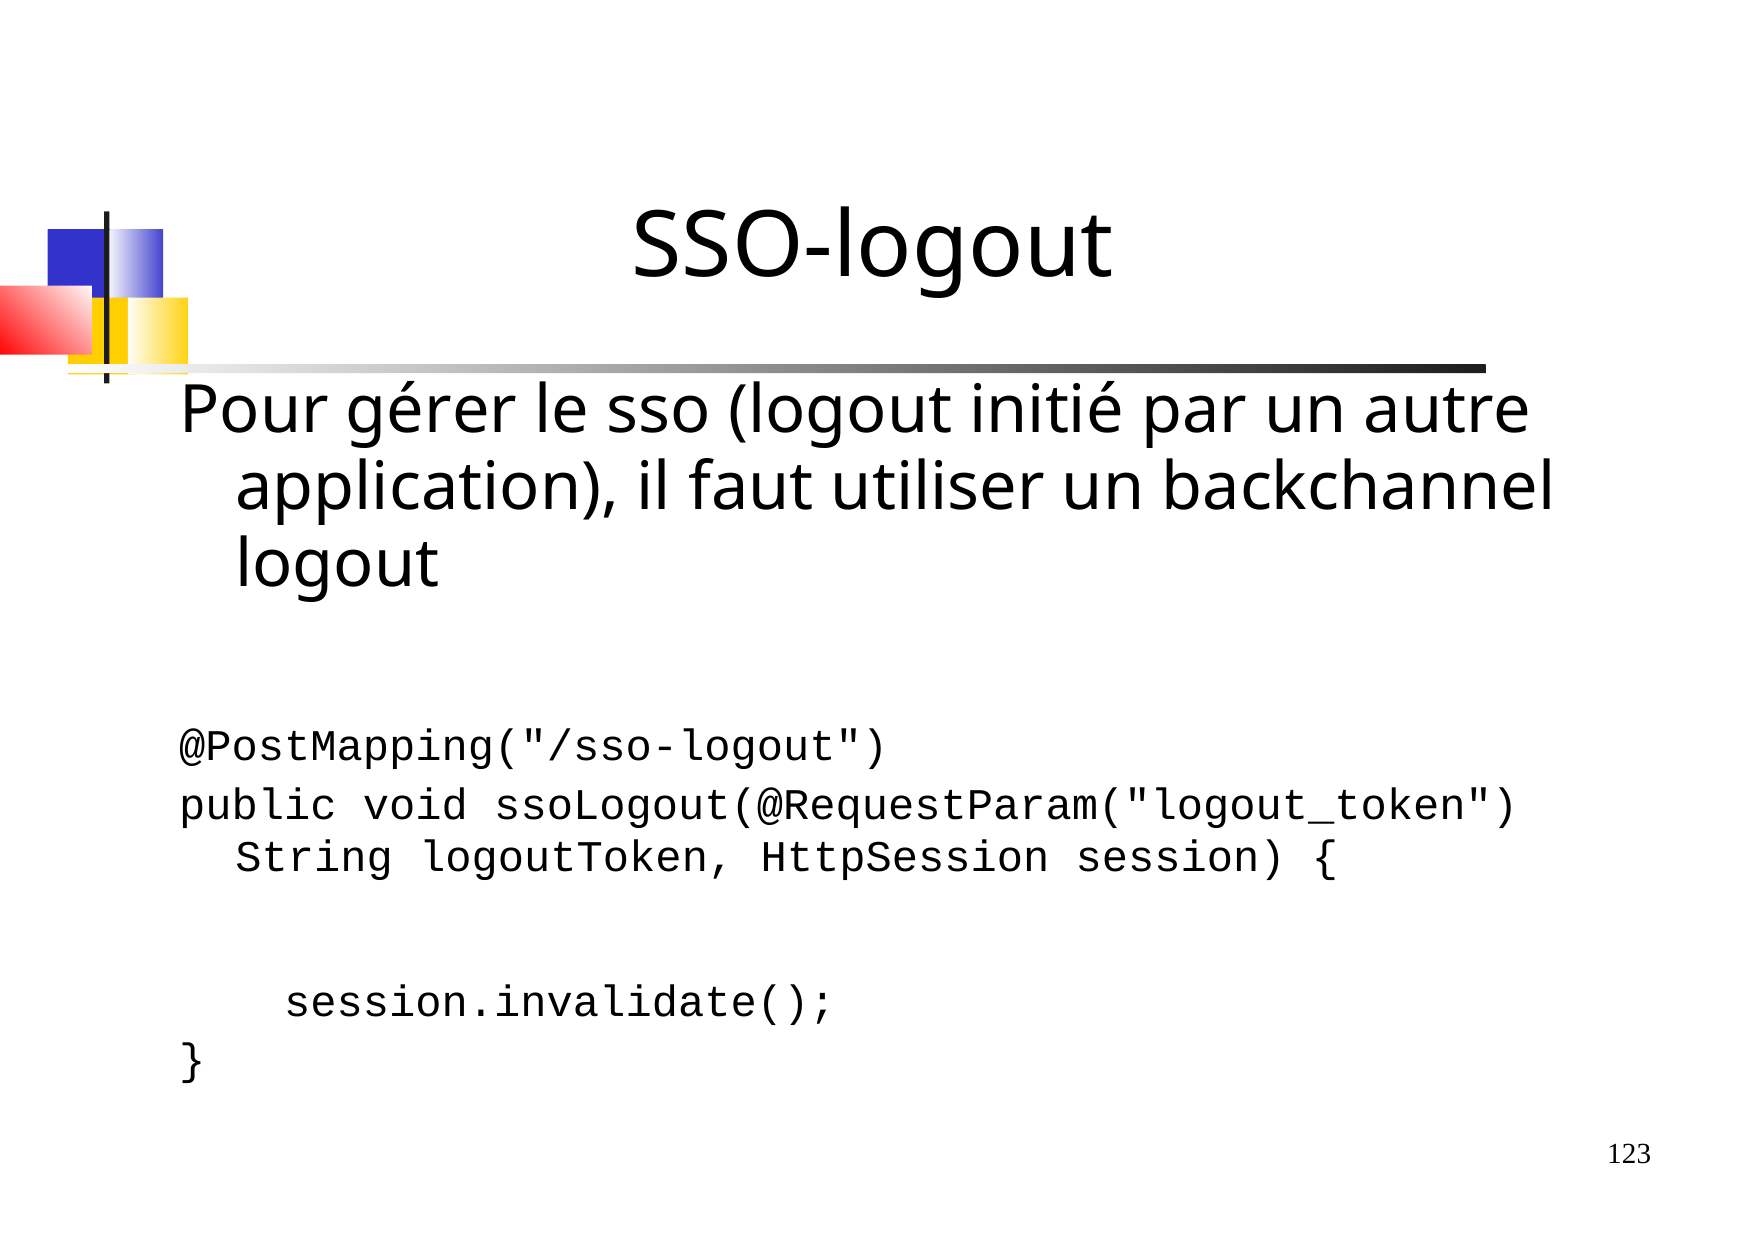

# SSO-logout
Pour gérer le sso (logout initié par un autre application), il faut utiliser un backchannel logout
@PostMapping("/sso-logout")
public void ssoLogout(@RequestParam("logout_token") String logoutToken, HttpSession session) {
 session.invalidate();
}